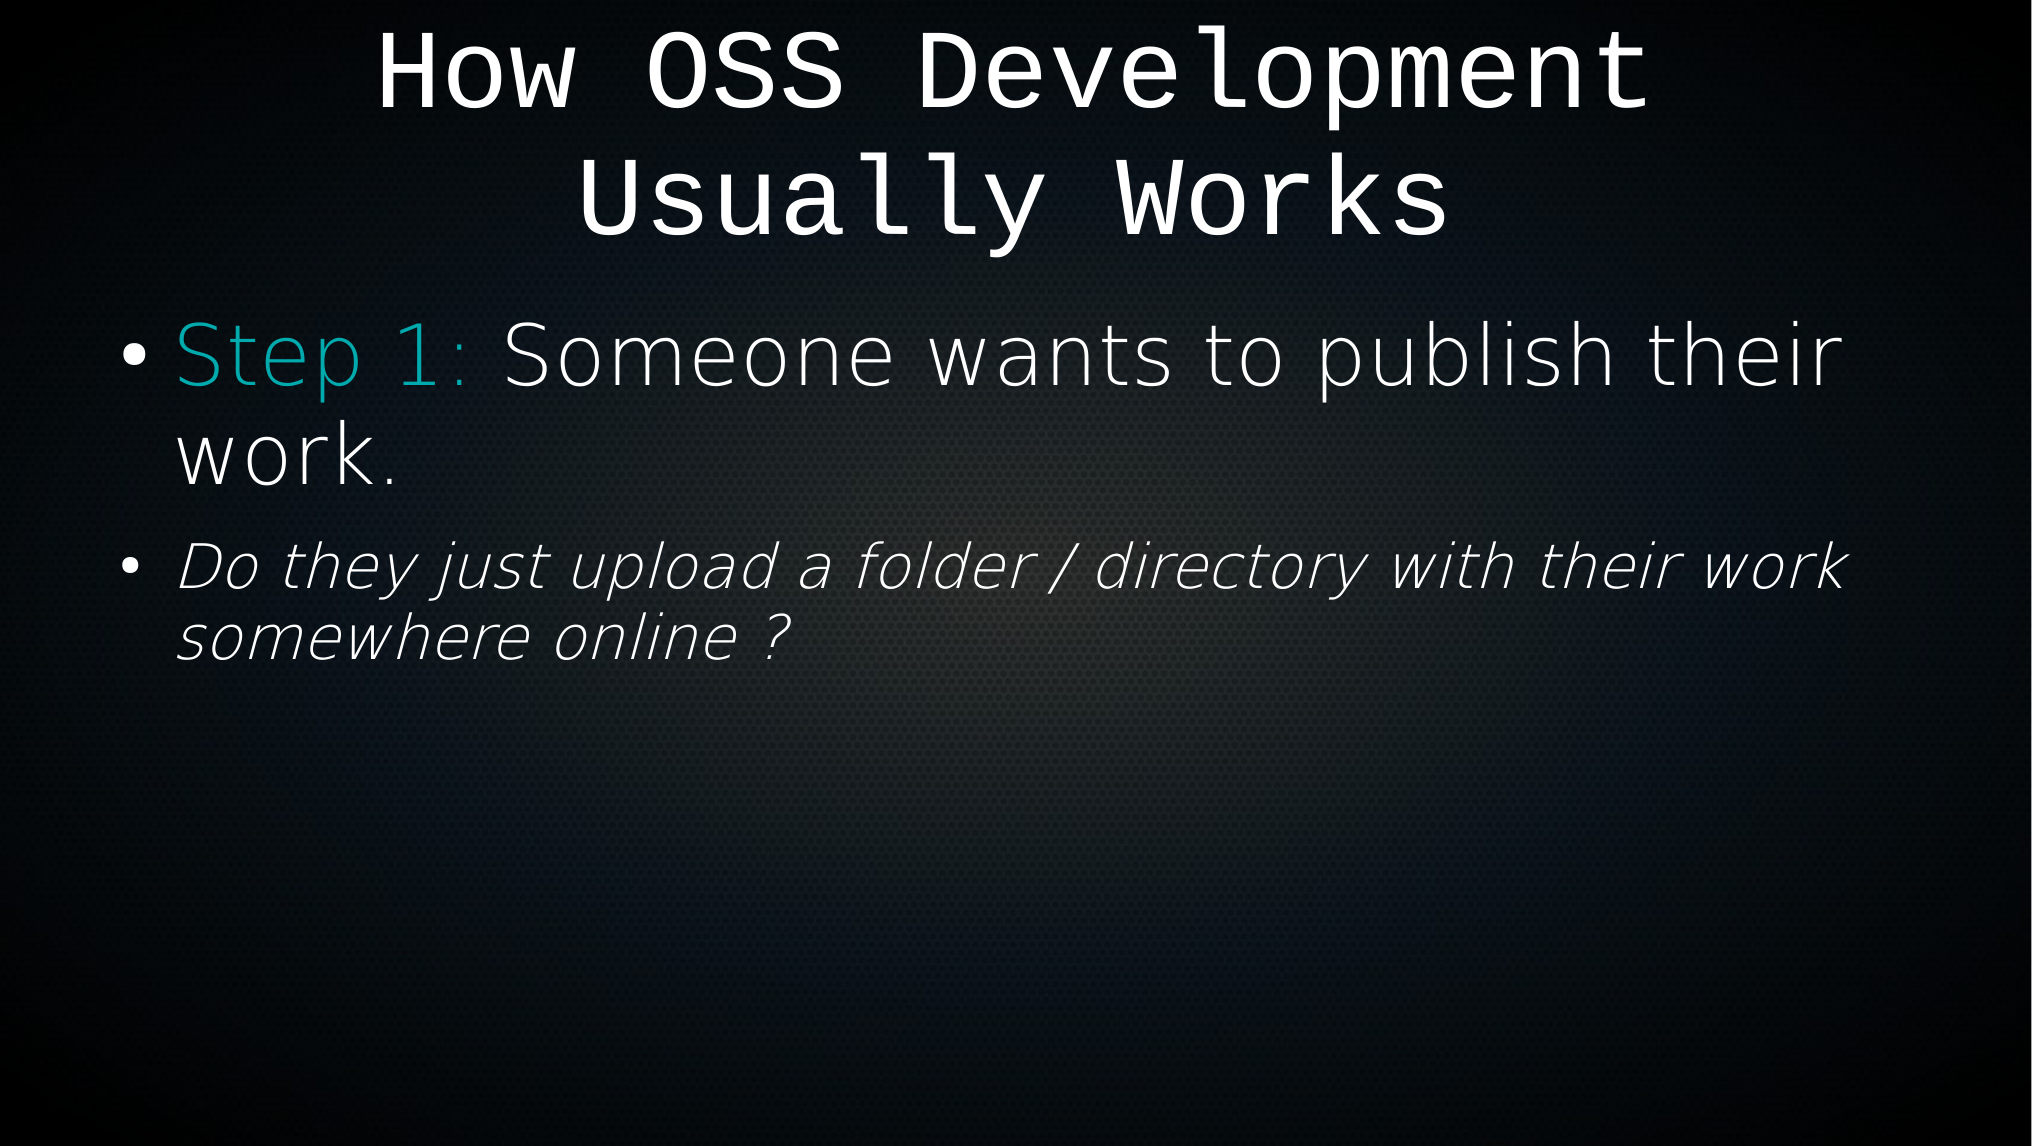

# How OSS Development Usually Works
Step 1: Someone wants to publish their work.
Do they just upload a folder / directory with their work somewhere online ?